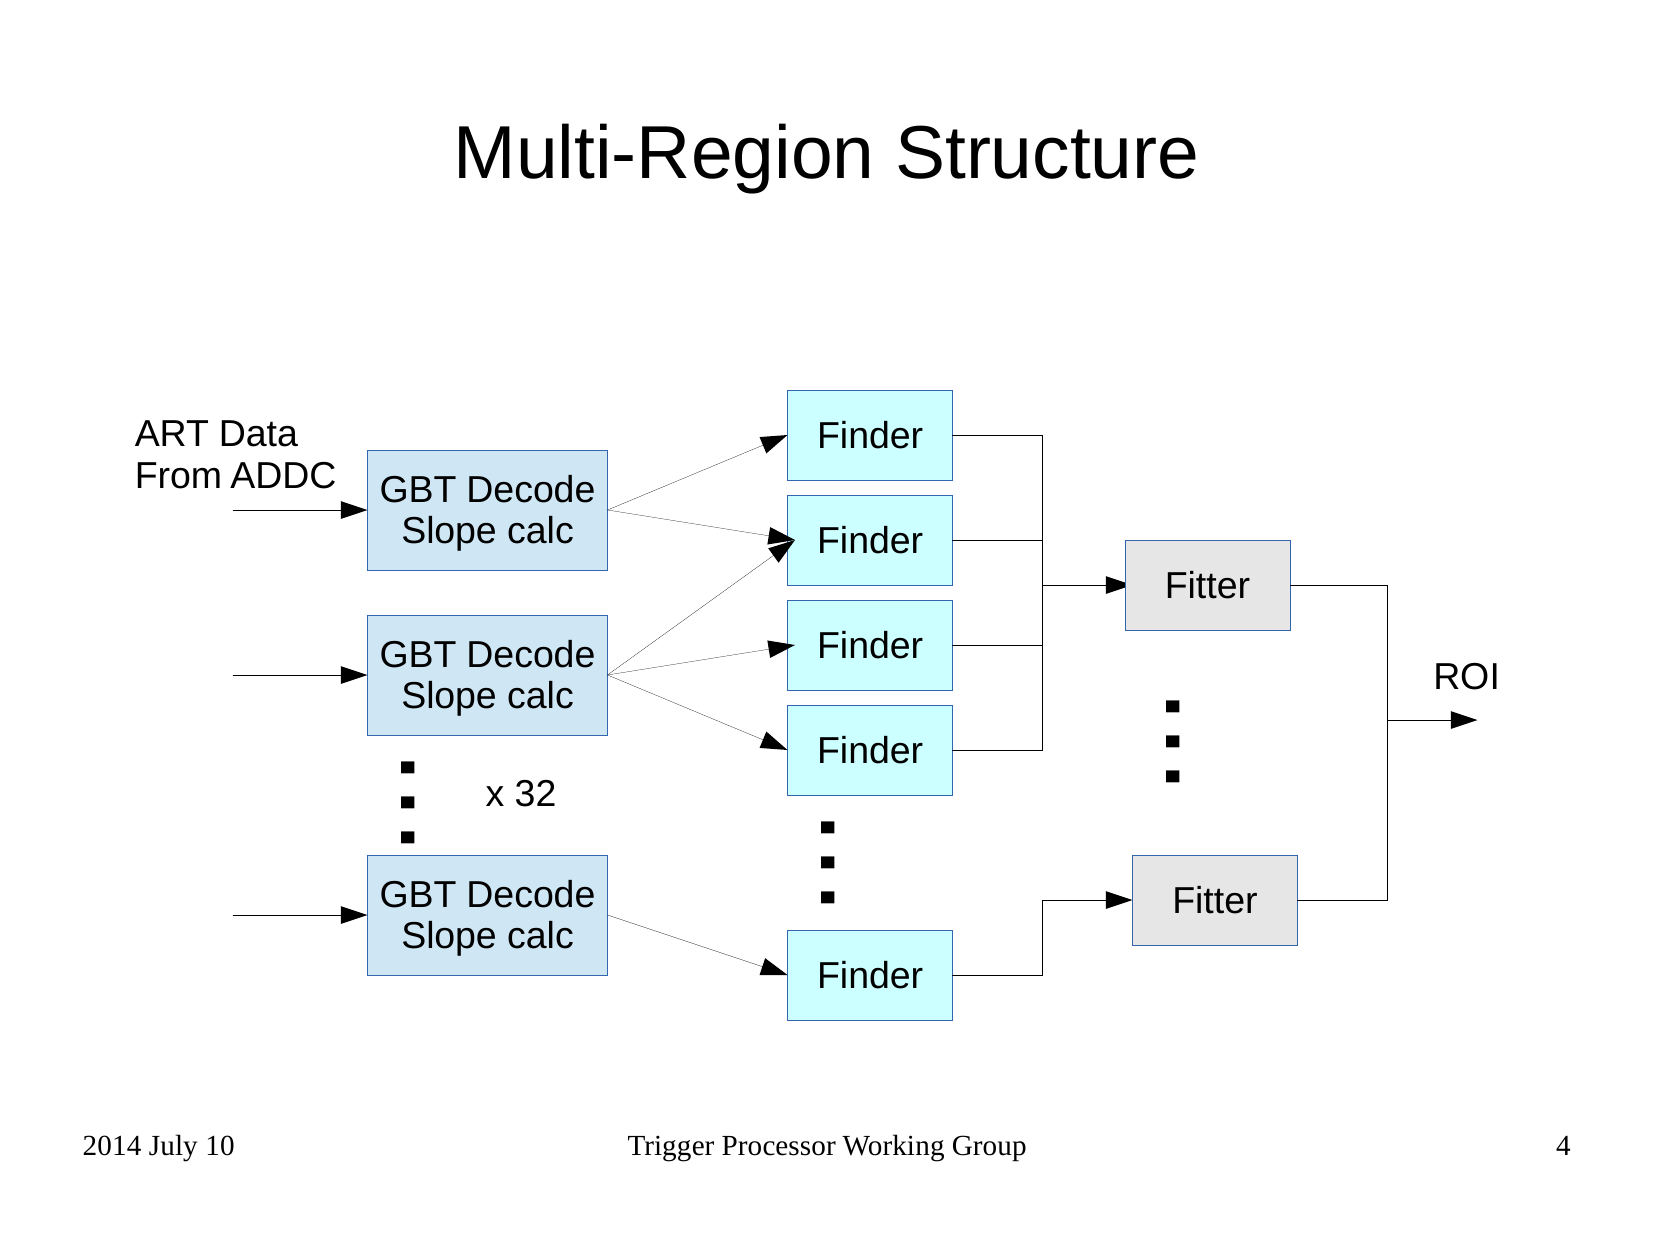

# Multi-Region Structure
Finder
ART Data
From ADDC
GBT Decode
Slope calc
Finder
Fitter
Finder
GBT Decode
Slope calc
ROI
...
Finder
...
x 32
...
GBT Decode
Slope calc
Fitter
Finder
2014 July 10
Trigger Processor Working Group
4